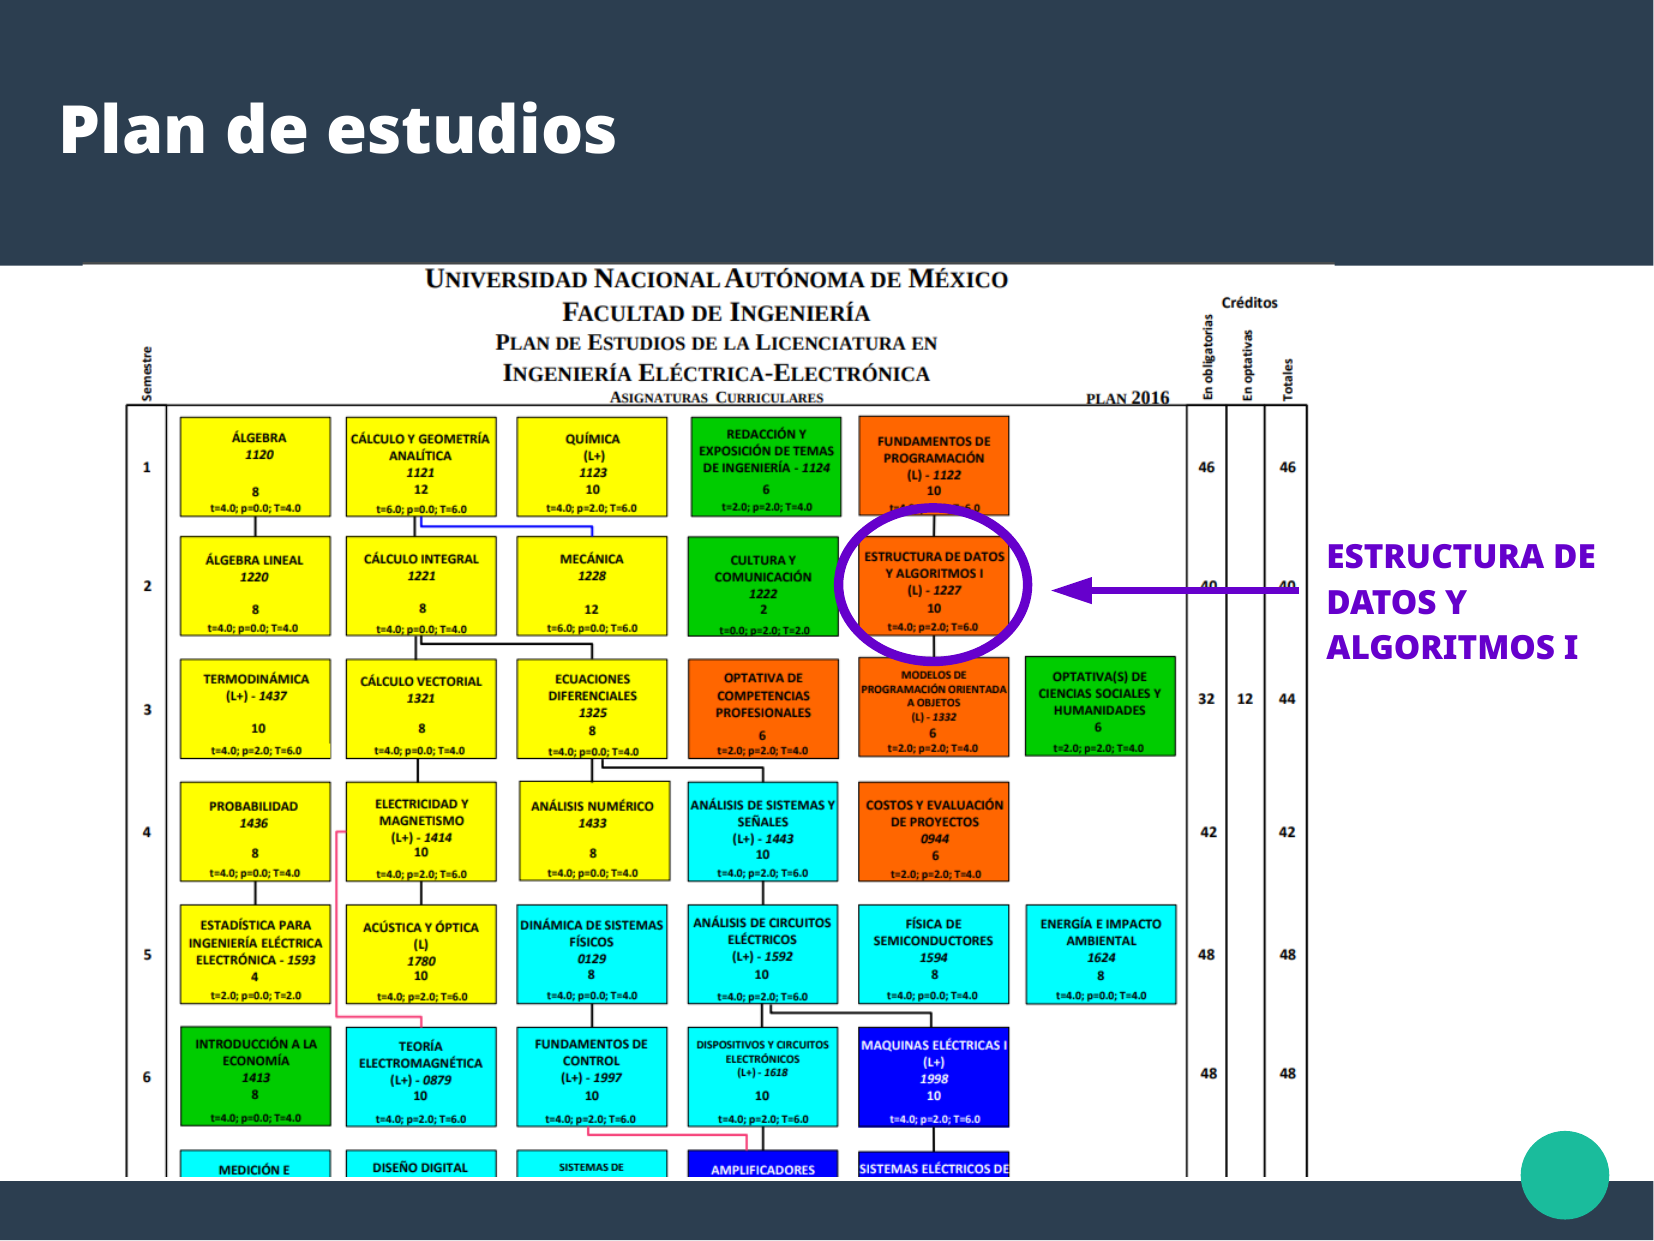

# Plan de estudios
ESTRUCTURA DE DATOS Y ALGORITMOS I